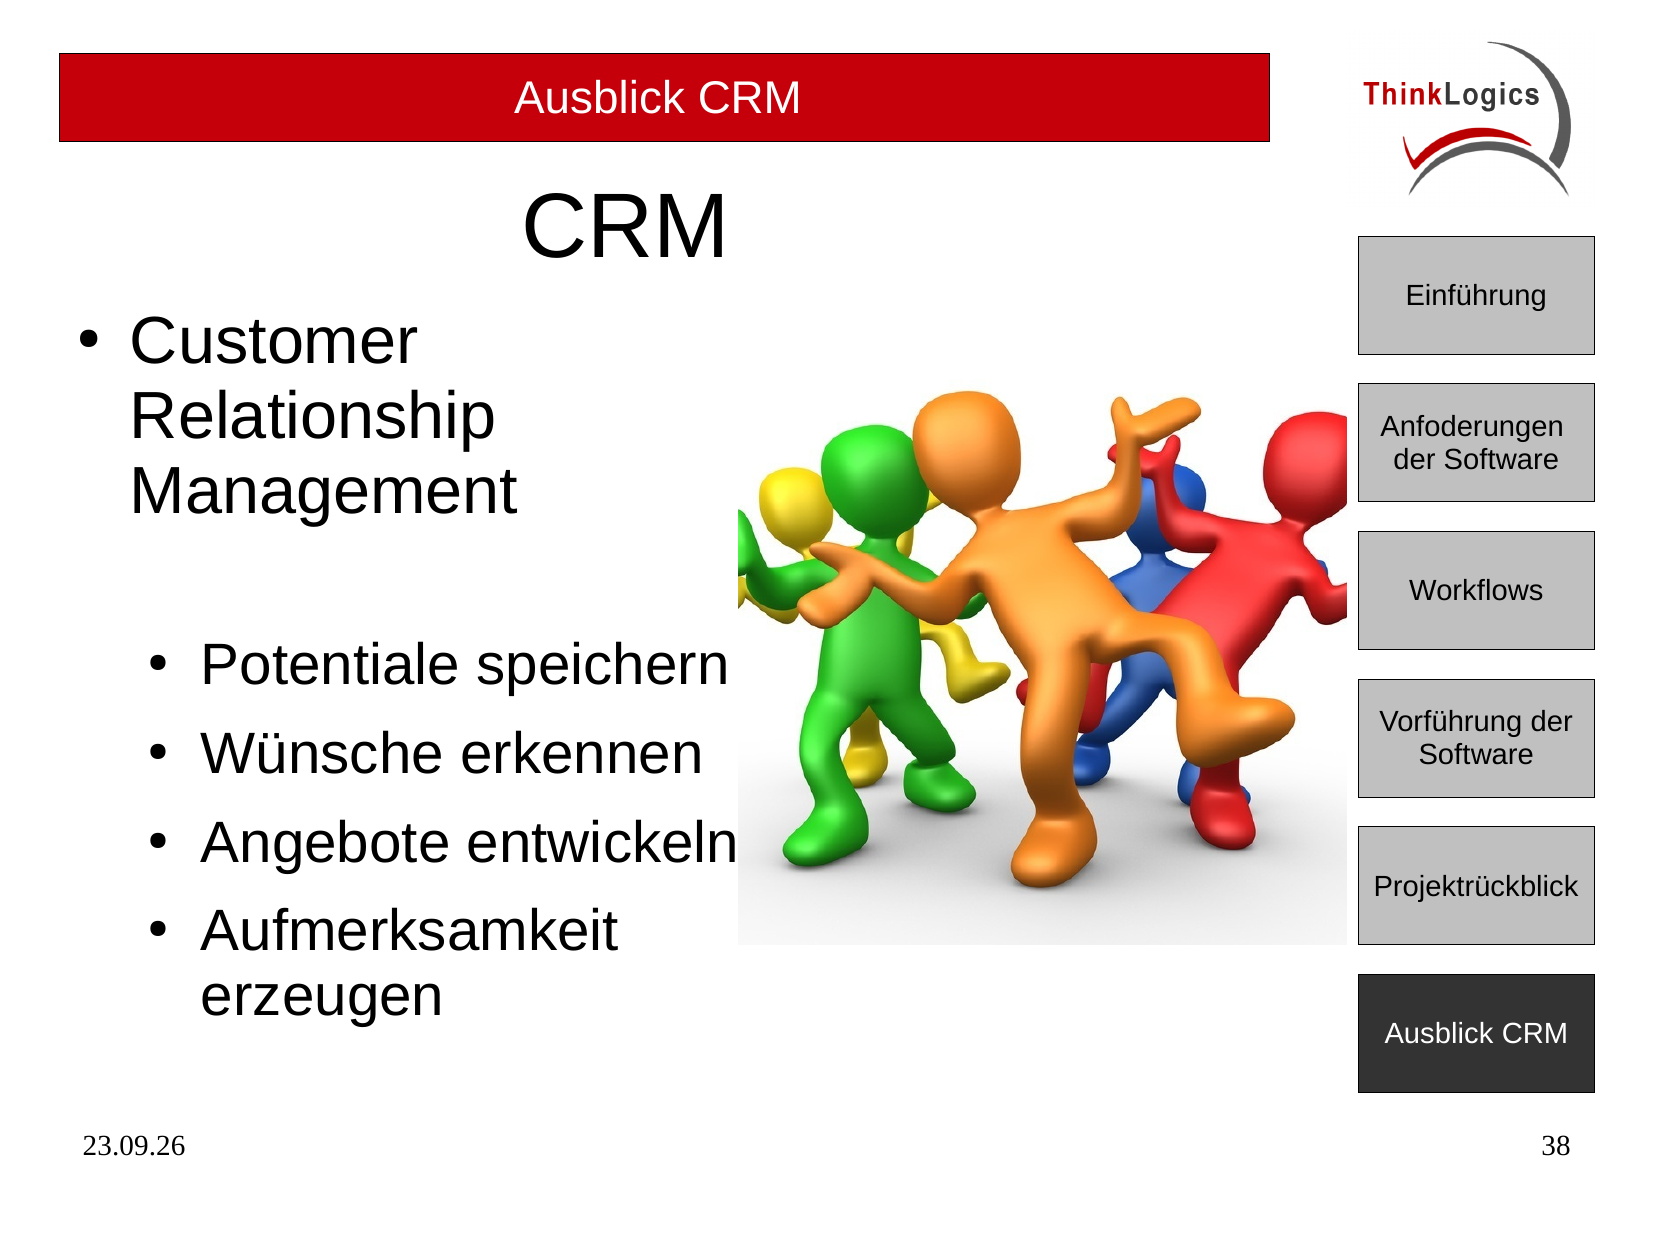

Ausblick CRM
# CRM
Einführung
Customer Relationship Management
Potentiale speichern
Wünsche erkennen
Angebote entwickeln
Aufmerksamkeit erzeugen
Anfoderungen
der Software
Workflows
Vorführung der
Software
Projektrückblick
Ausblick CRM
38